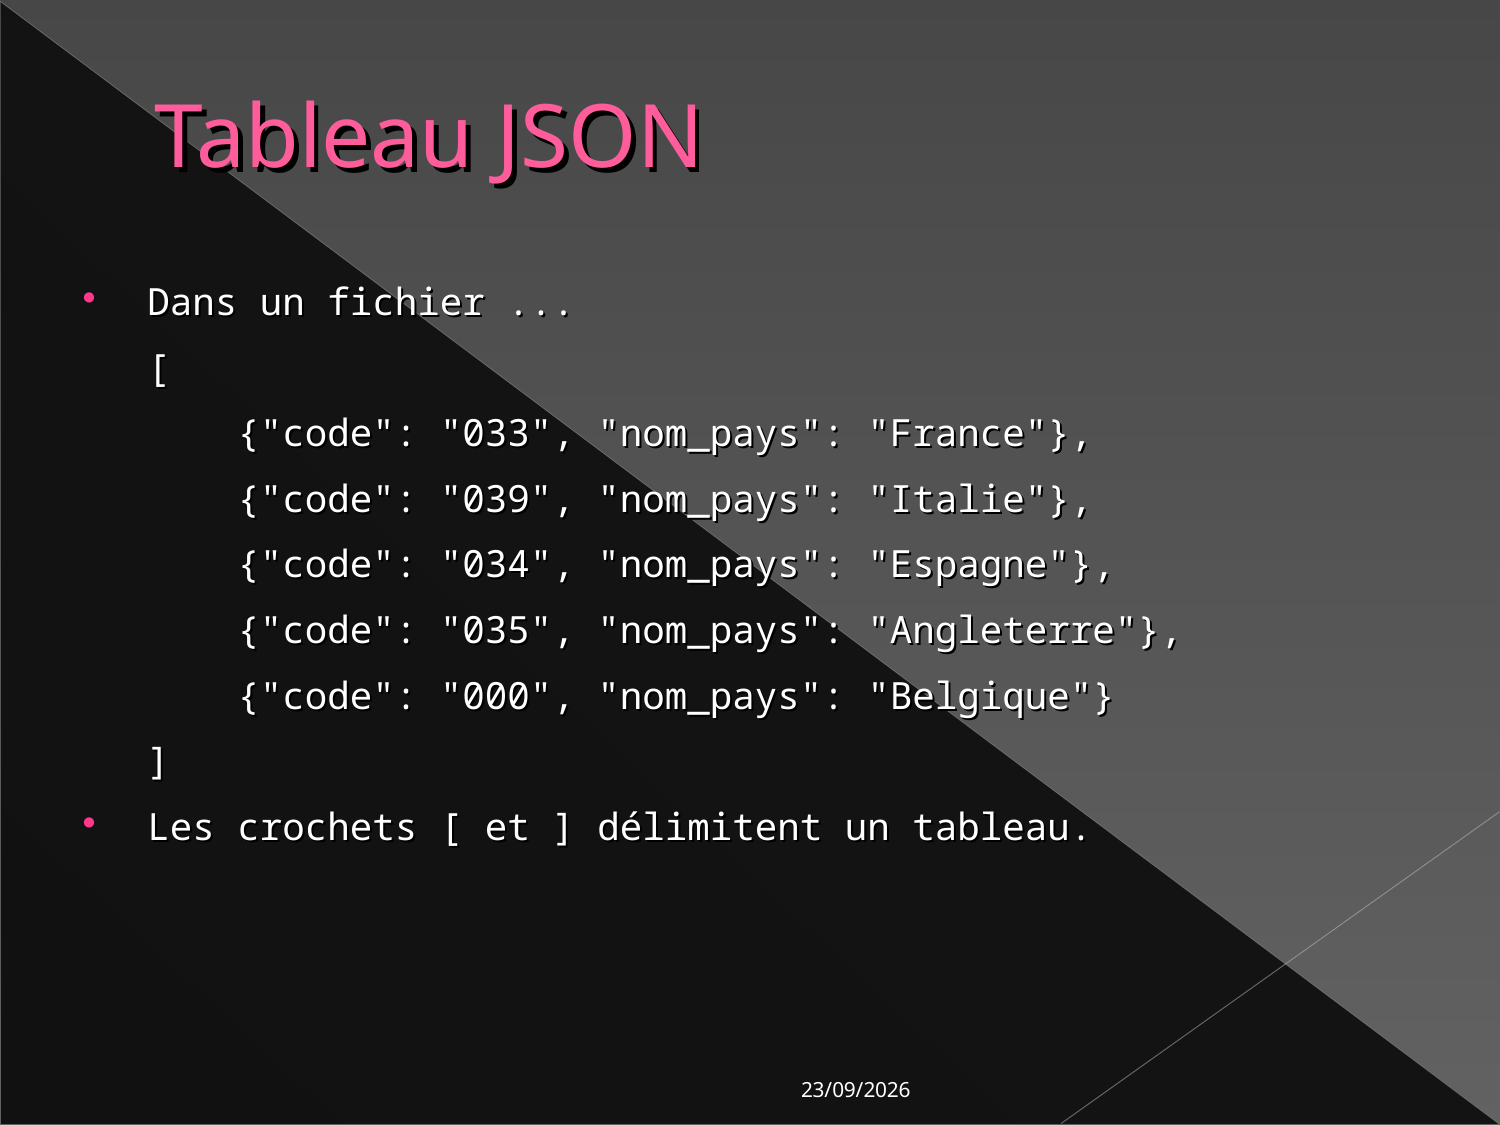

# Tableau JSON
Dans un fichier ...
[
 {"code": "033", "nom_pays": "France"},
 {"code": "039", "nom_pays": "Italie"},
 {"code": "034", "nom_pays": "Espagne"},
 {"code": "035", "nom_pays": "Angleterre"},
 {"code": "000", "nom_pays": "Belgique"}
]
Les crochets [ et ] délimitent un tableau.